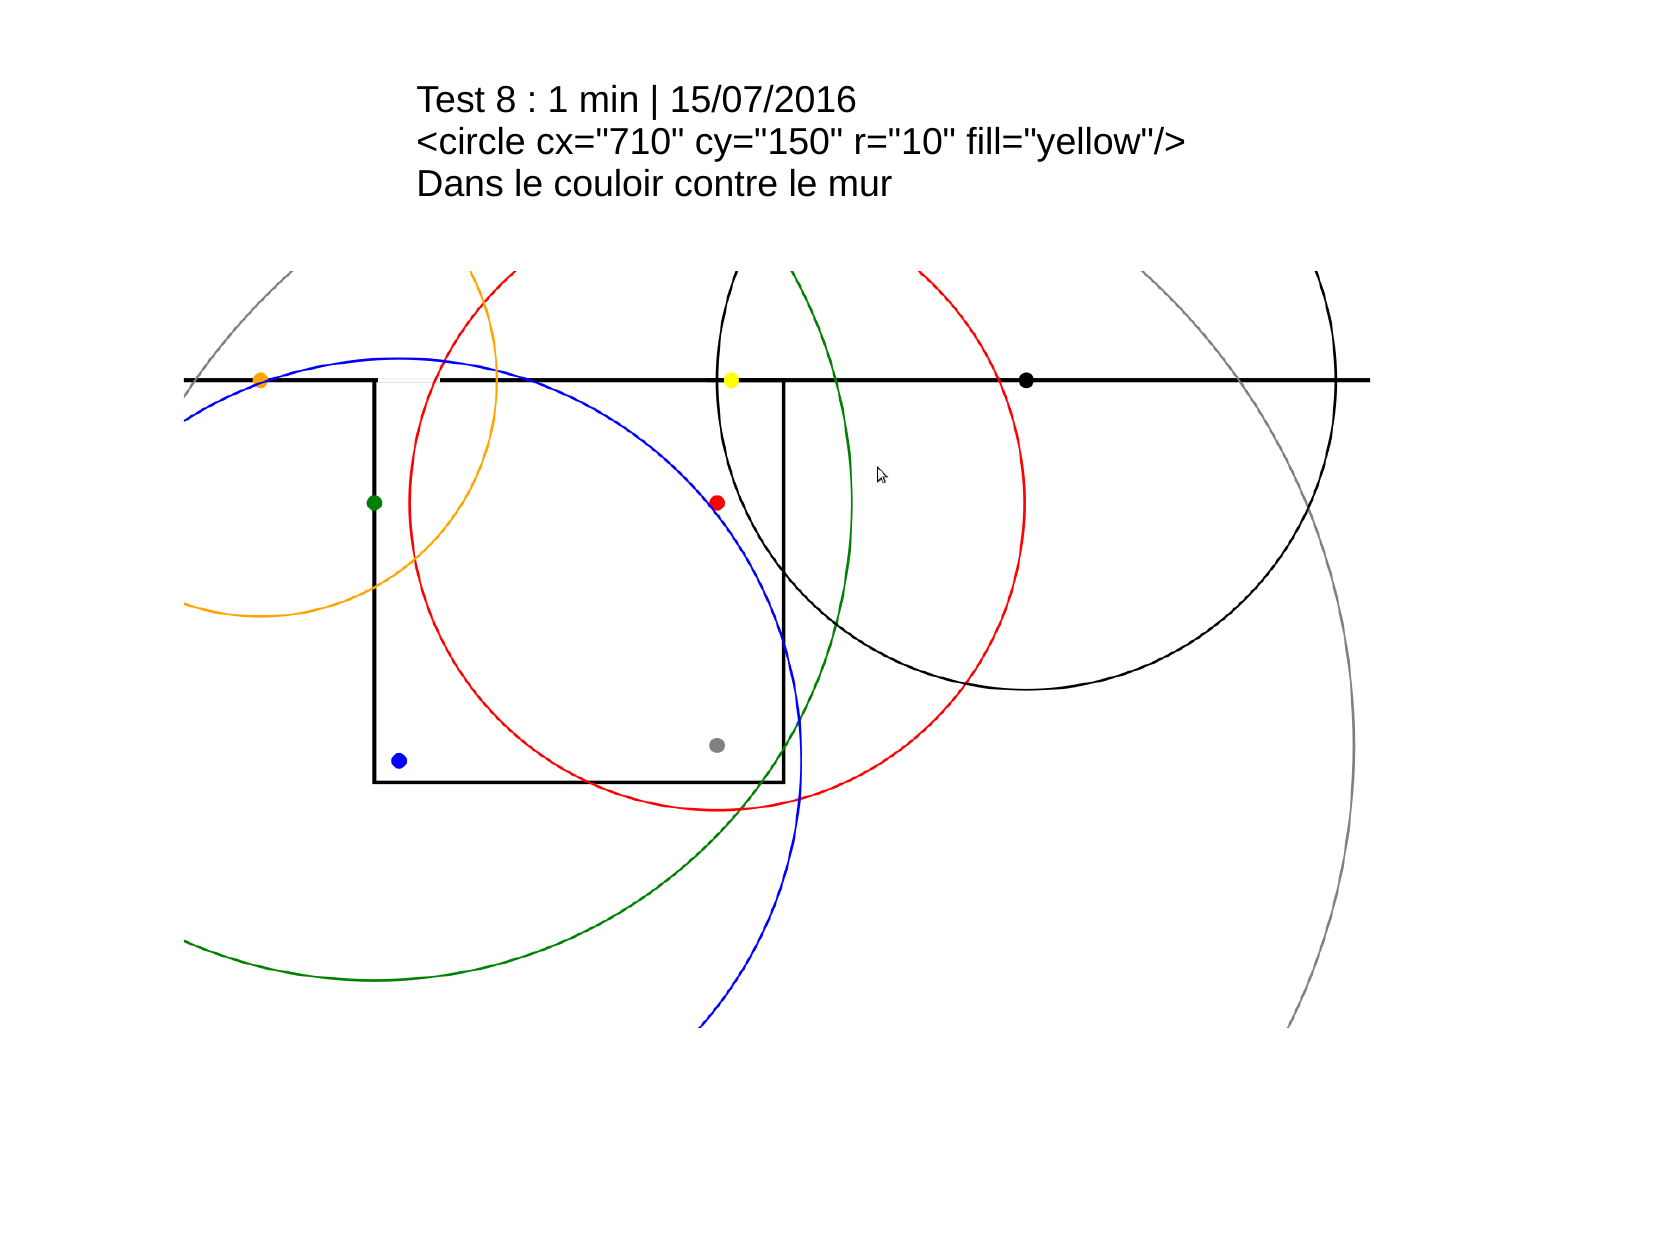

Test 8 : 1 min | 15/07/2016
<circle cx="710" cy="150" r="10" fill="yellow"/>
Dans le couloir contre le mur